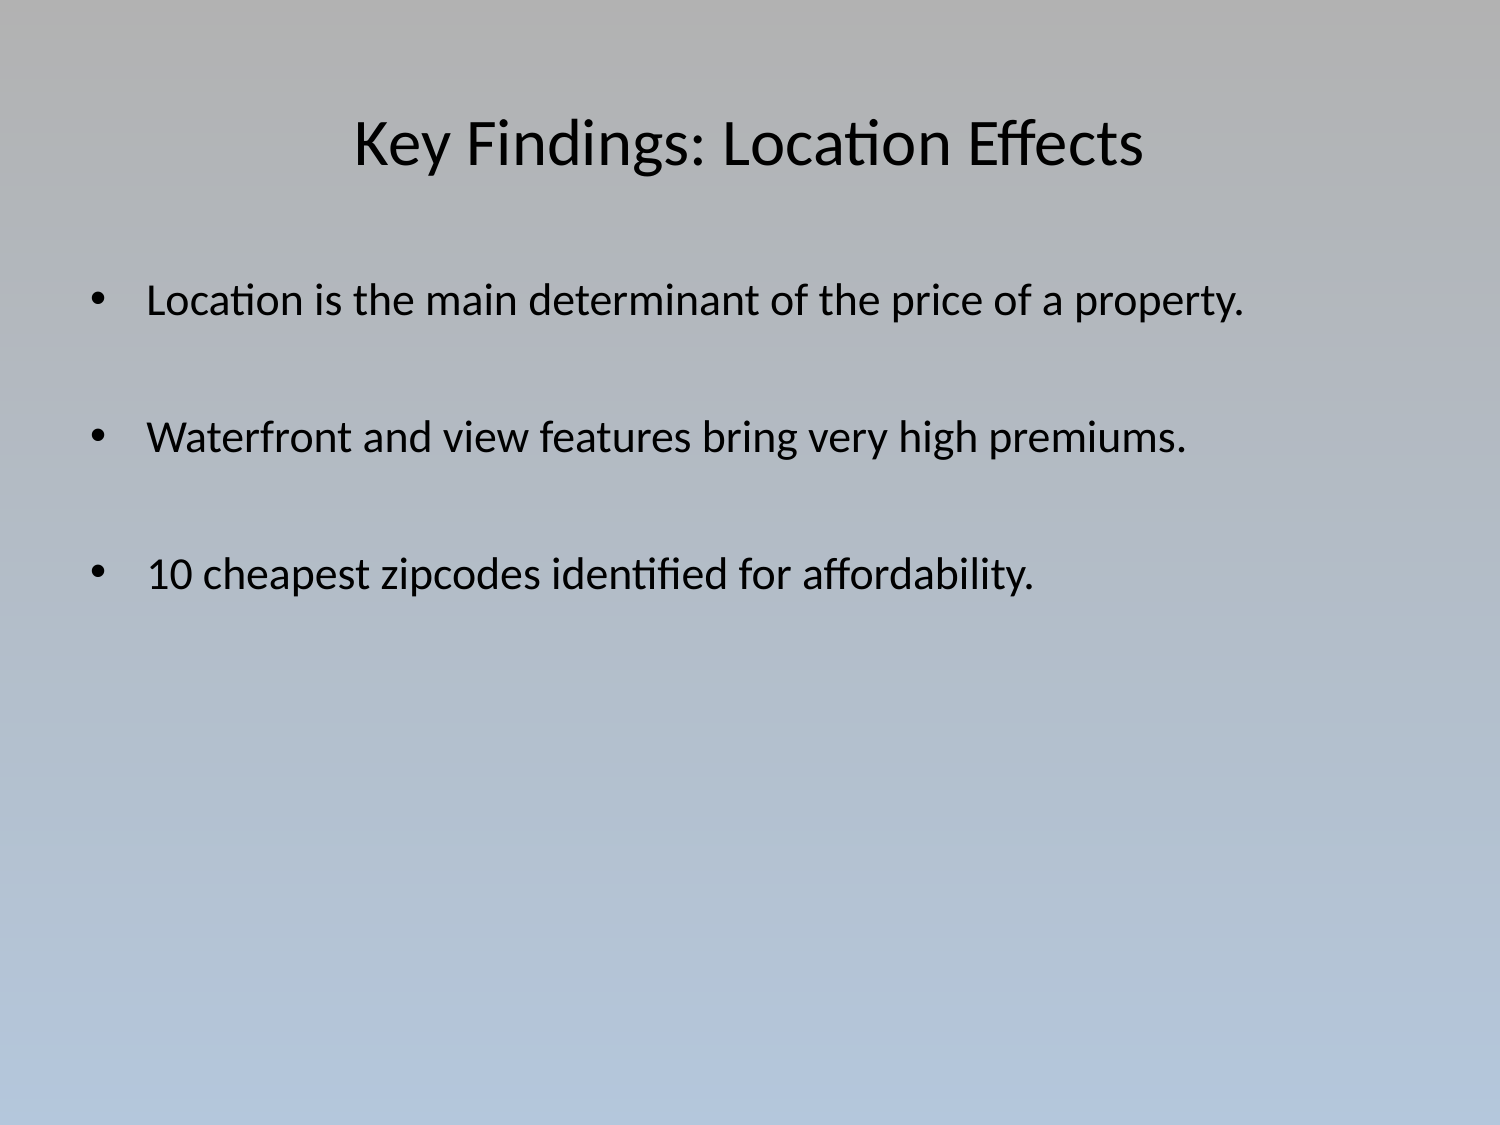

# Key Findings: Location Effects
Location is the main determinant of the price of a property.
Waterfront and view features bring very high premiums.
10 cheapest zipcodes identified for affordability.